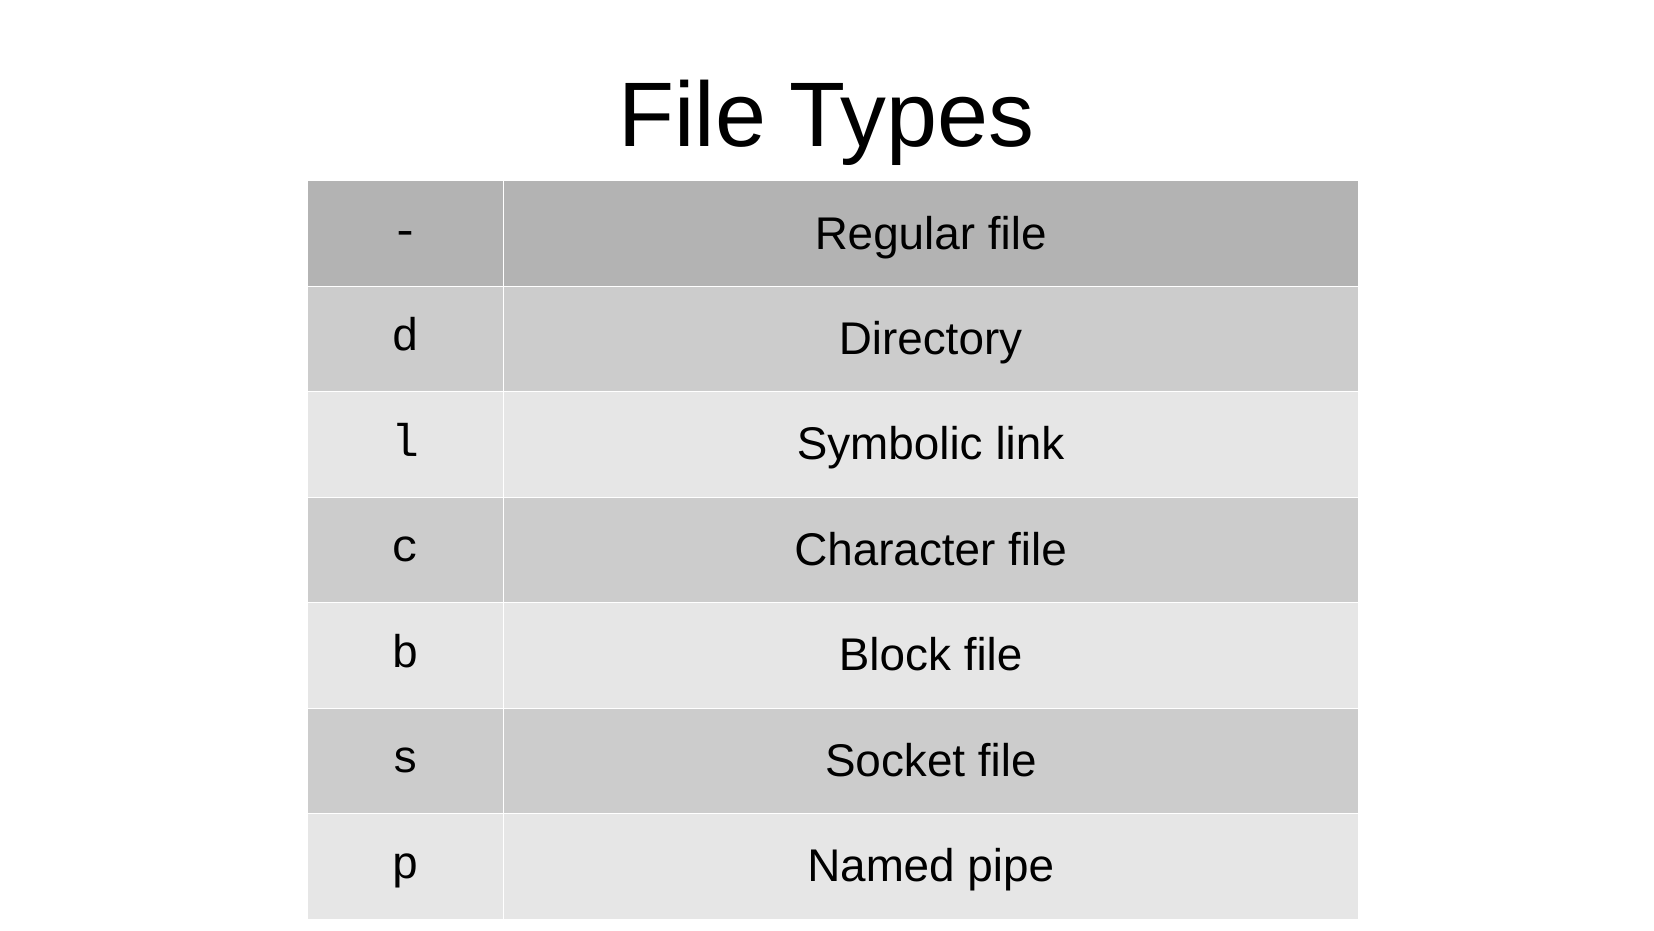

# File Types
| - | Regular file |
| --- | --- |
| d | Directory |
| l | Symbolic link |
| c | Character file |
| b | Block file |
| s | Socket file |
| p | Named pipe |